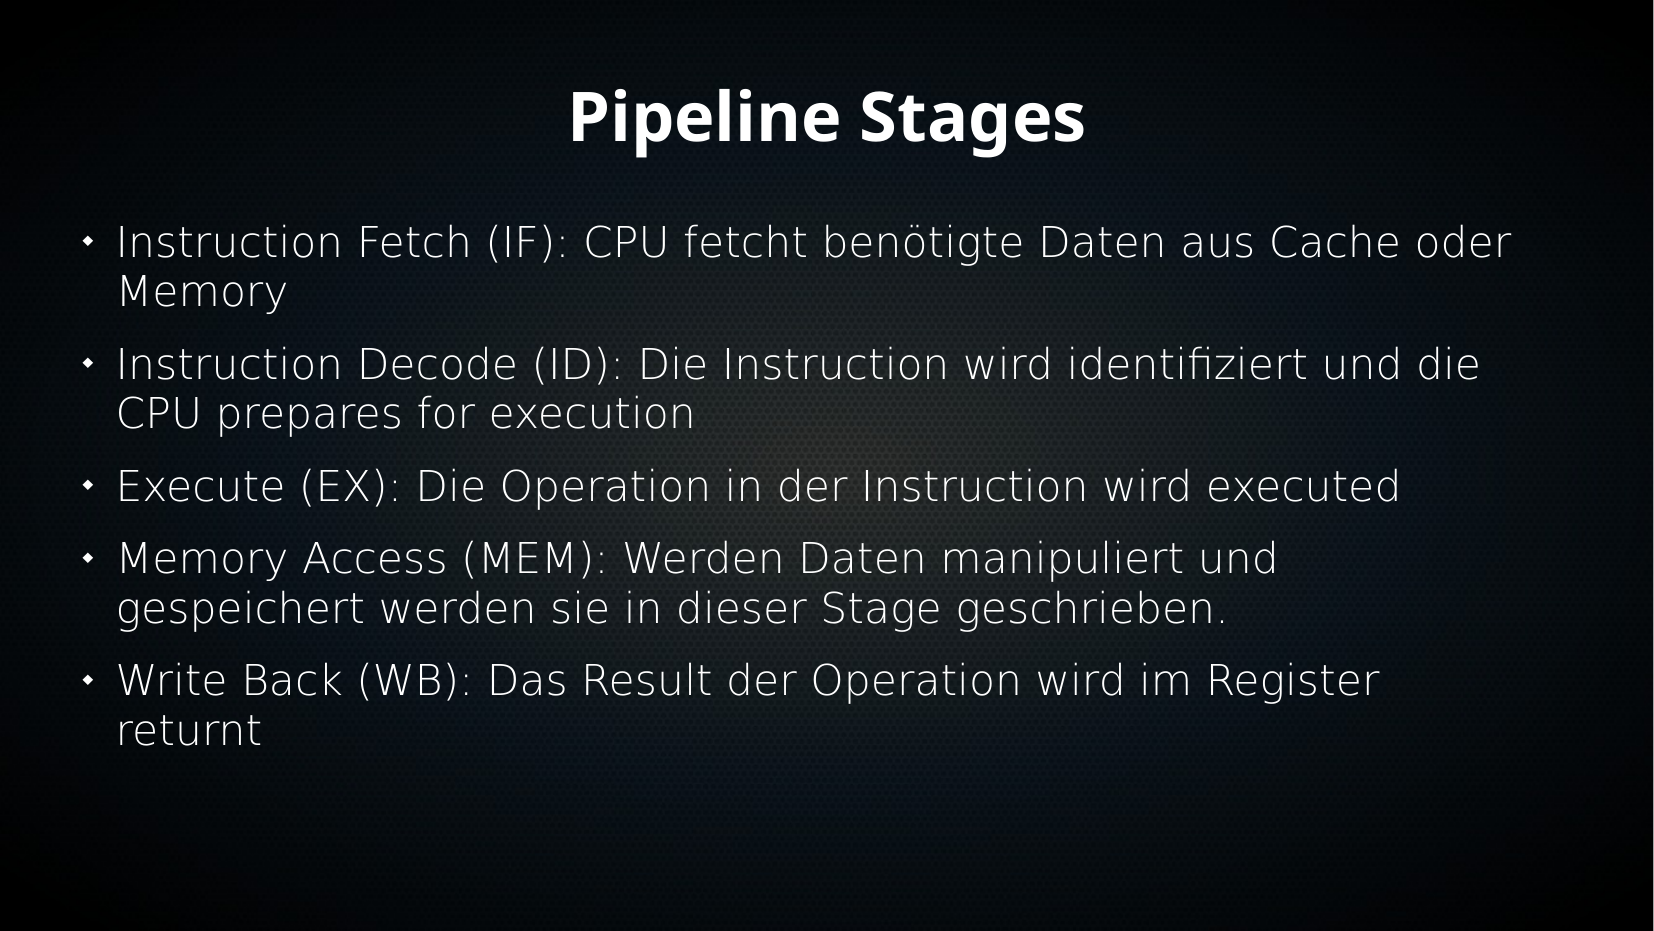

# Pipeline Stages
Instruction Fetch (IF): CPU fetcht benötigte Daten aus Cache oder Memory
Instruction Decode (ID): Die Instruction wird identifiziert und die CPU prepares for execution
Execute (EX): Die Operation in der Instruction wird executed
Memory Access (MEM): Werden Daten manipuliert und gespeichert werden sie in dieser Stage geschrieben.
Write Back (WB): Das Result der Operation wird im Register returnt